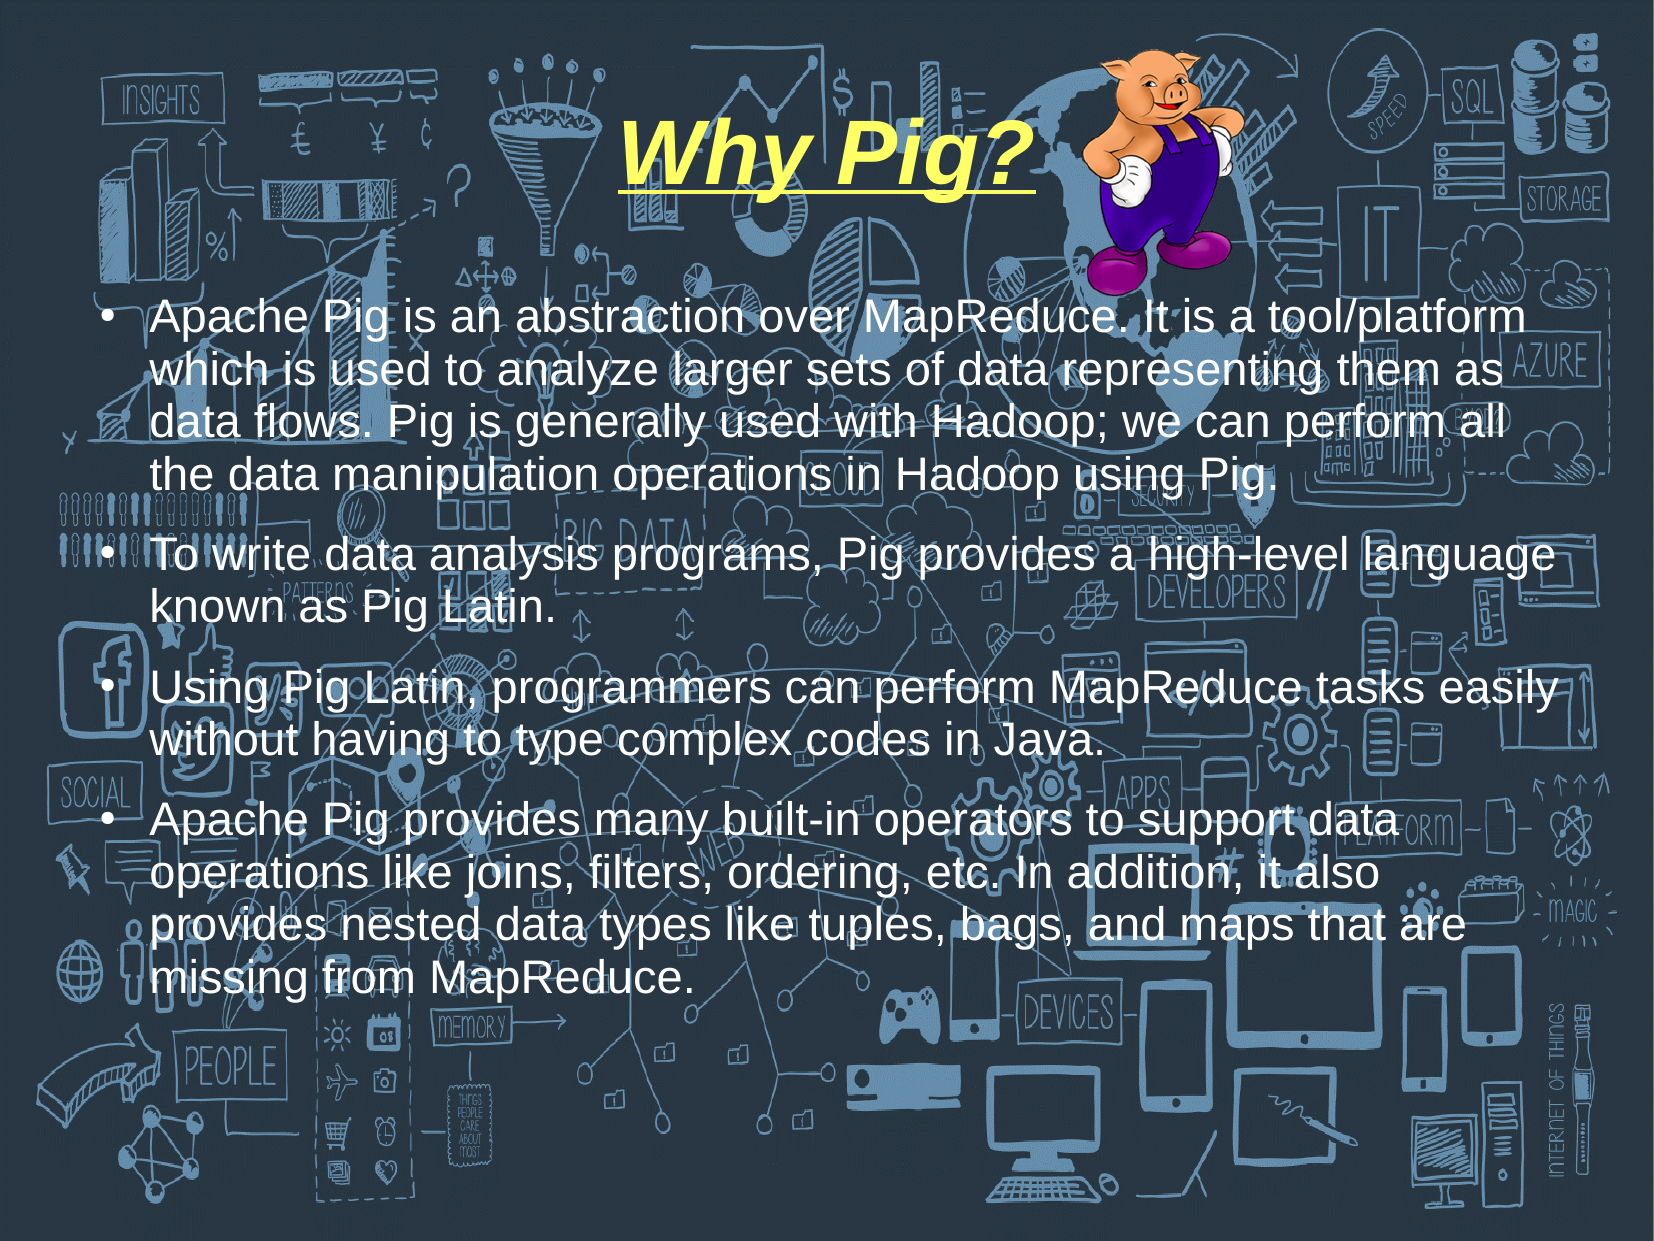

# Why Pig?
Apache Pig is an abstraction over MapReduce. It is a tool/platform which is used to analyze larger sets of data representing them as data flows. Pig is generally used with Hadoop; we can perform all the data manipulation operations in Hadoop using Pig.
To write data analysis programs, Pig provides a high-level language known as Pig Latin.
Using Pig Latin, programmers can perform MapReduce tasks easily without having to type complex codes in Java.
Apache Pig provides many built-in operators to support data operations like joins, filters, ordering, etc. In addition, it also provides nested data types like tuples, bags, and maps that are missing from MapReduce.